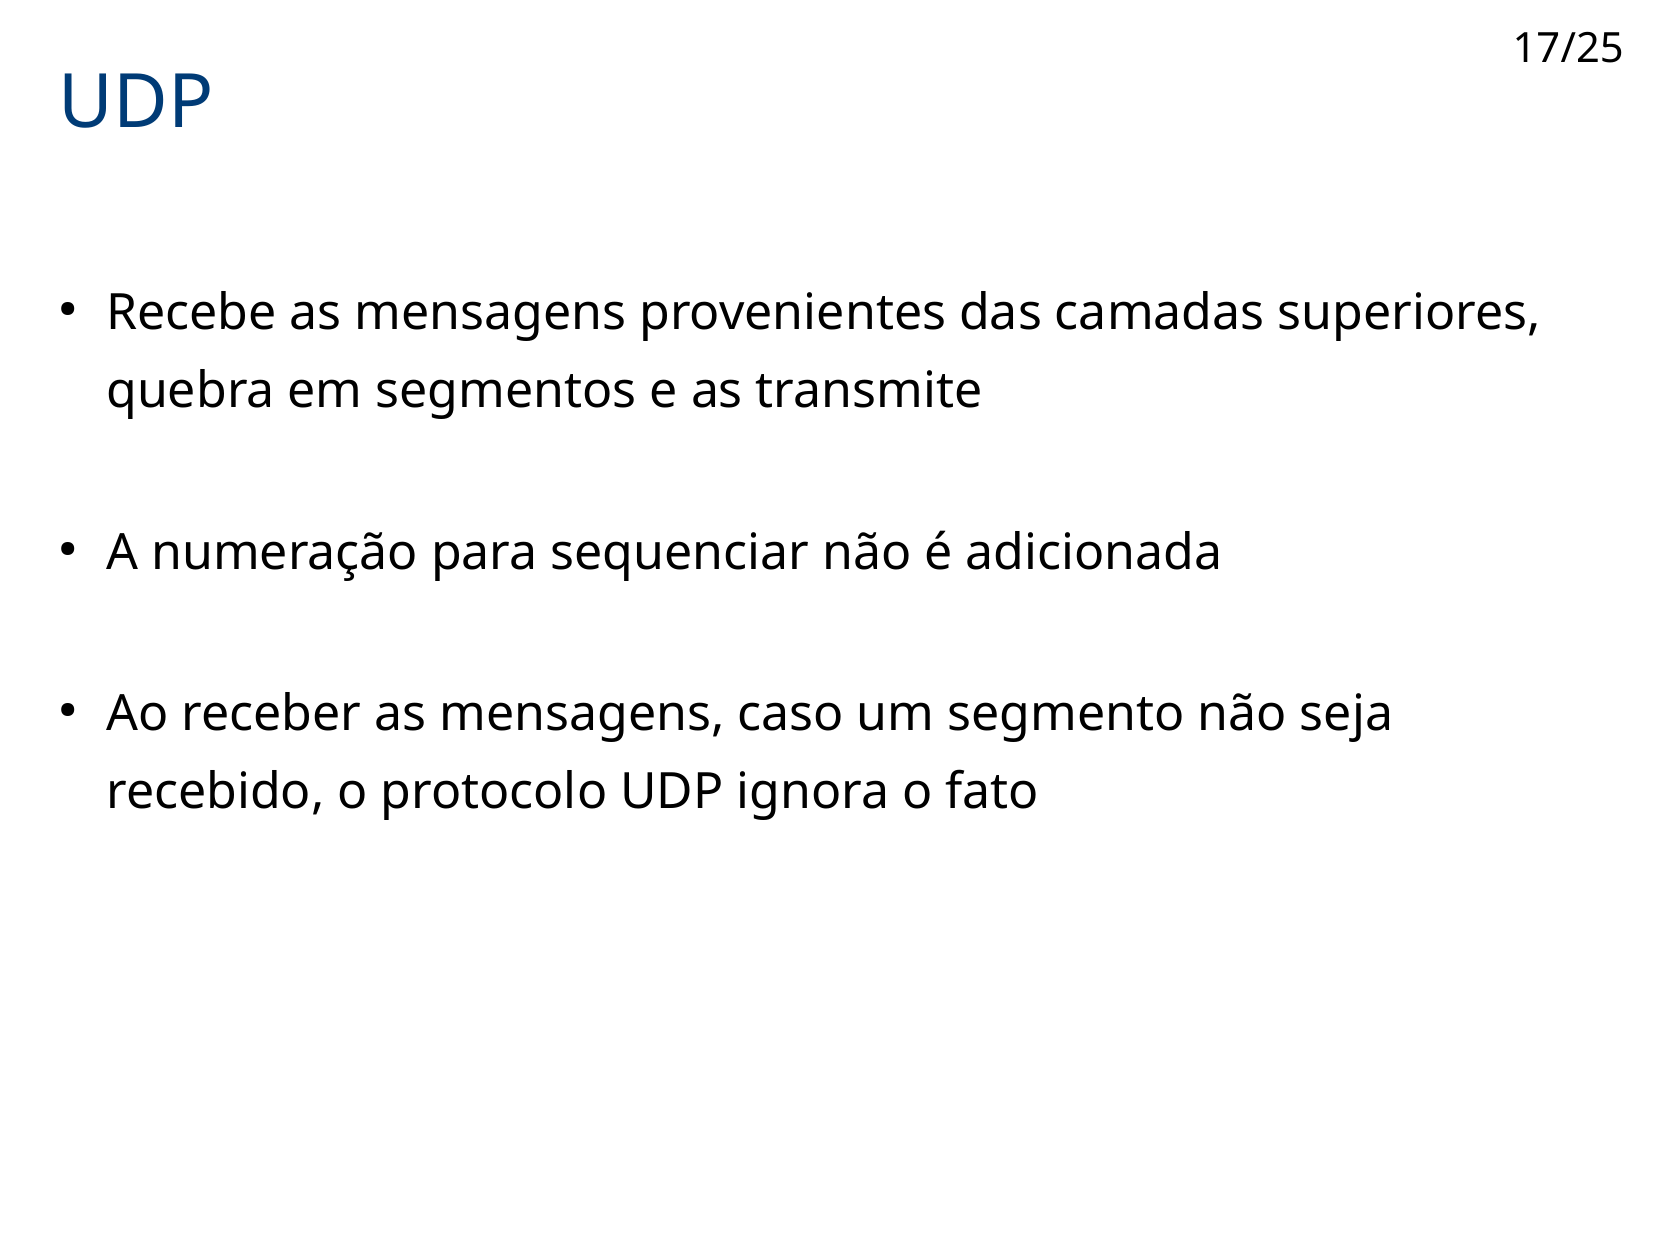

17
# UDP
Recebe as mensagens provenientes das camadas superiores, quebra em segmentos e as transmite
A numeração para sequenciar não é adicionada
Ao receber as mensagens, caso um segmento não seja recebido, o protocolo UDP ignora o fato